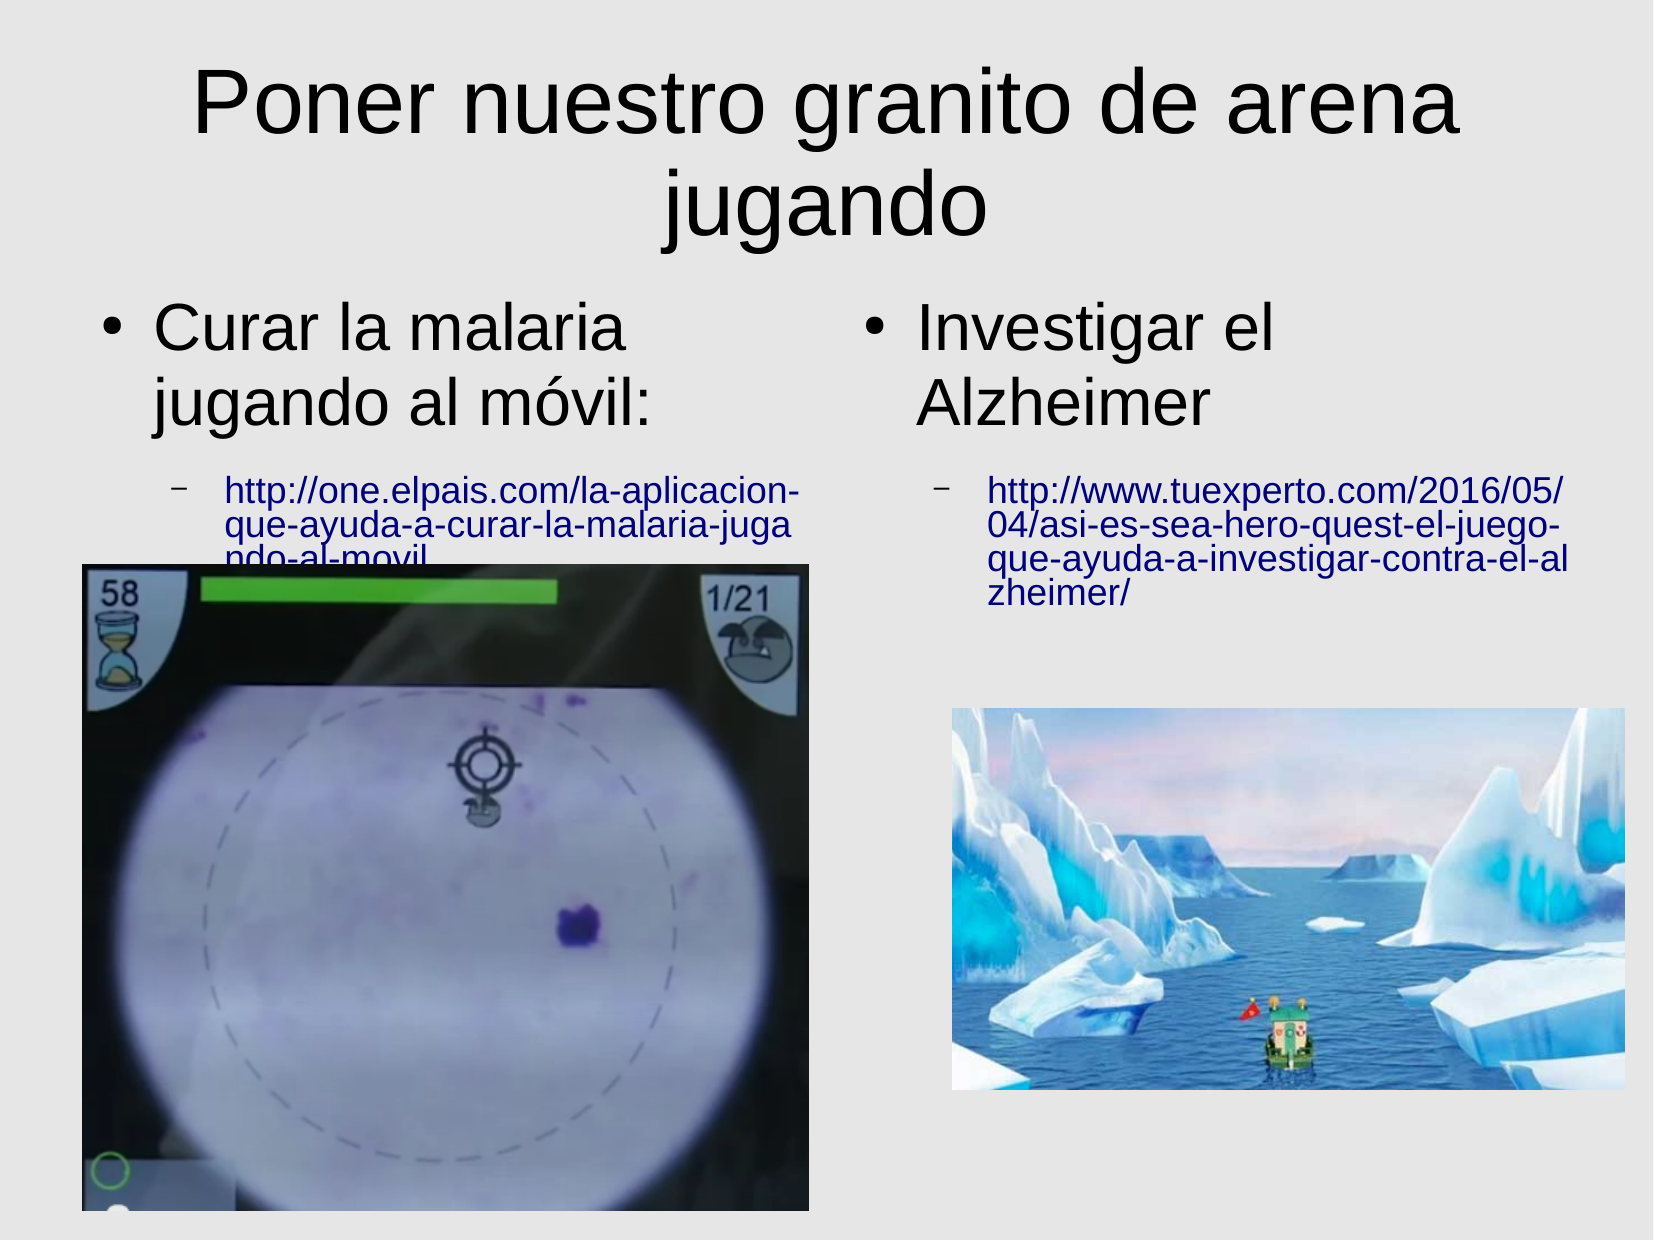

# Poner nuestro granito de arena jugando
Curar la malaria jugando al móvil:
http://one.elpais.com/la-aplicacion-que-ayuda-a-curar-la-malaria-jugando-al-movil
Investigar el Alzheimer
http://www.tuexperto.com/2016/05/04/asi-es-sea-hero-quest-el-juego-que-ayuda-a-investigar-contra-el-alzheimer/